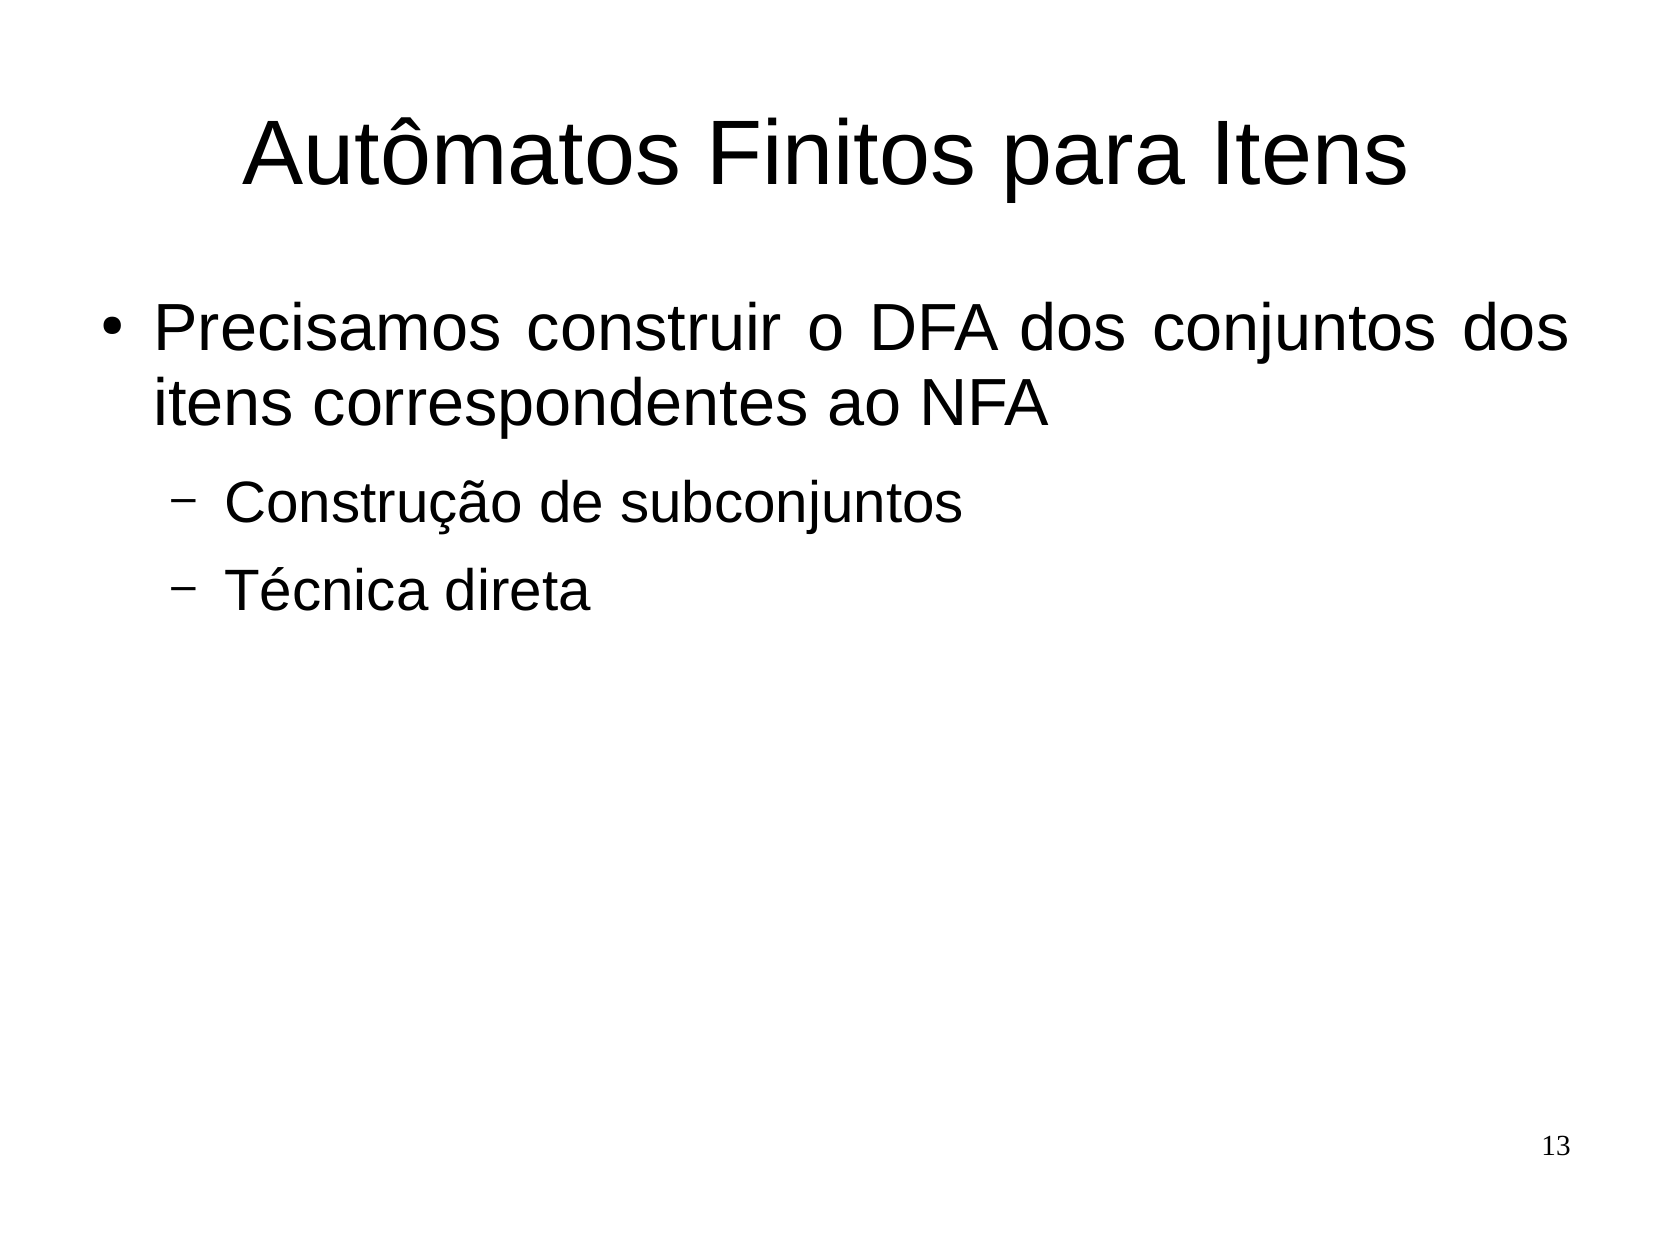

# Autômatos Finitos para Itens
Precisamos construir o DFA dos conjuntos dos itens correspondentes ao NFA
Construção de subconjuntos
Técnica direta
13